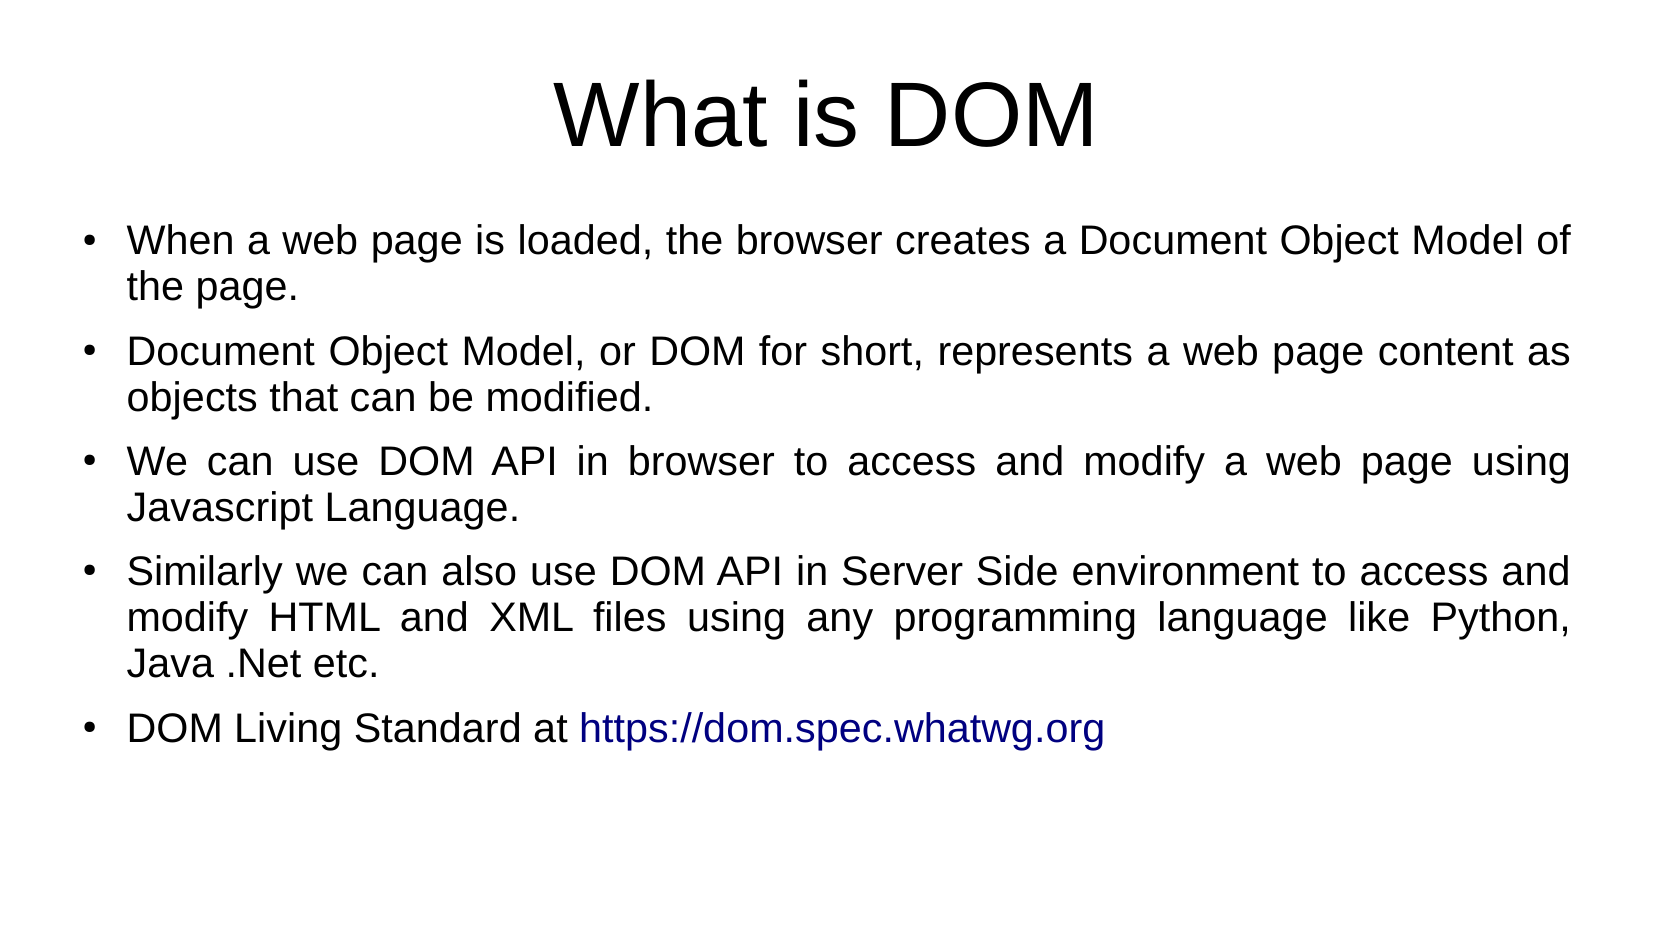

# What is DOM
When a web page is loaded, the browser creates a Document Object Model of the page.
Document Object Model, or DOM for short, represents a web page content as objects that can be modified.
We can use DOM API in browser to access and modify a web page using Javascript Language.
Similarly we can also use DOM API in Server Side environment to access and modify HTML and XML files using any programming language like Python, Java .Net etc.
DOM Living Standard at https://dom.spec.whatwg.org